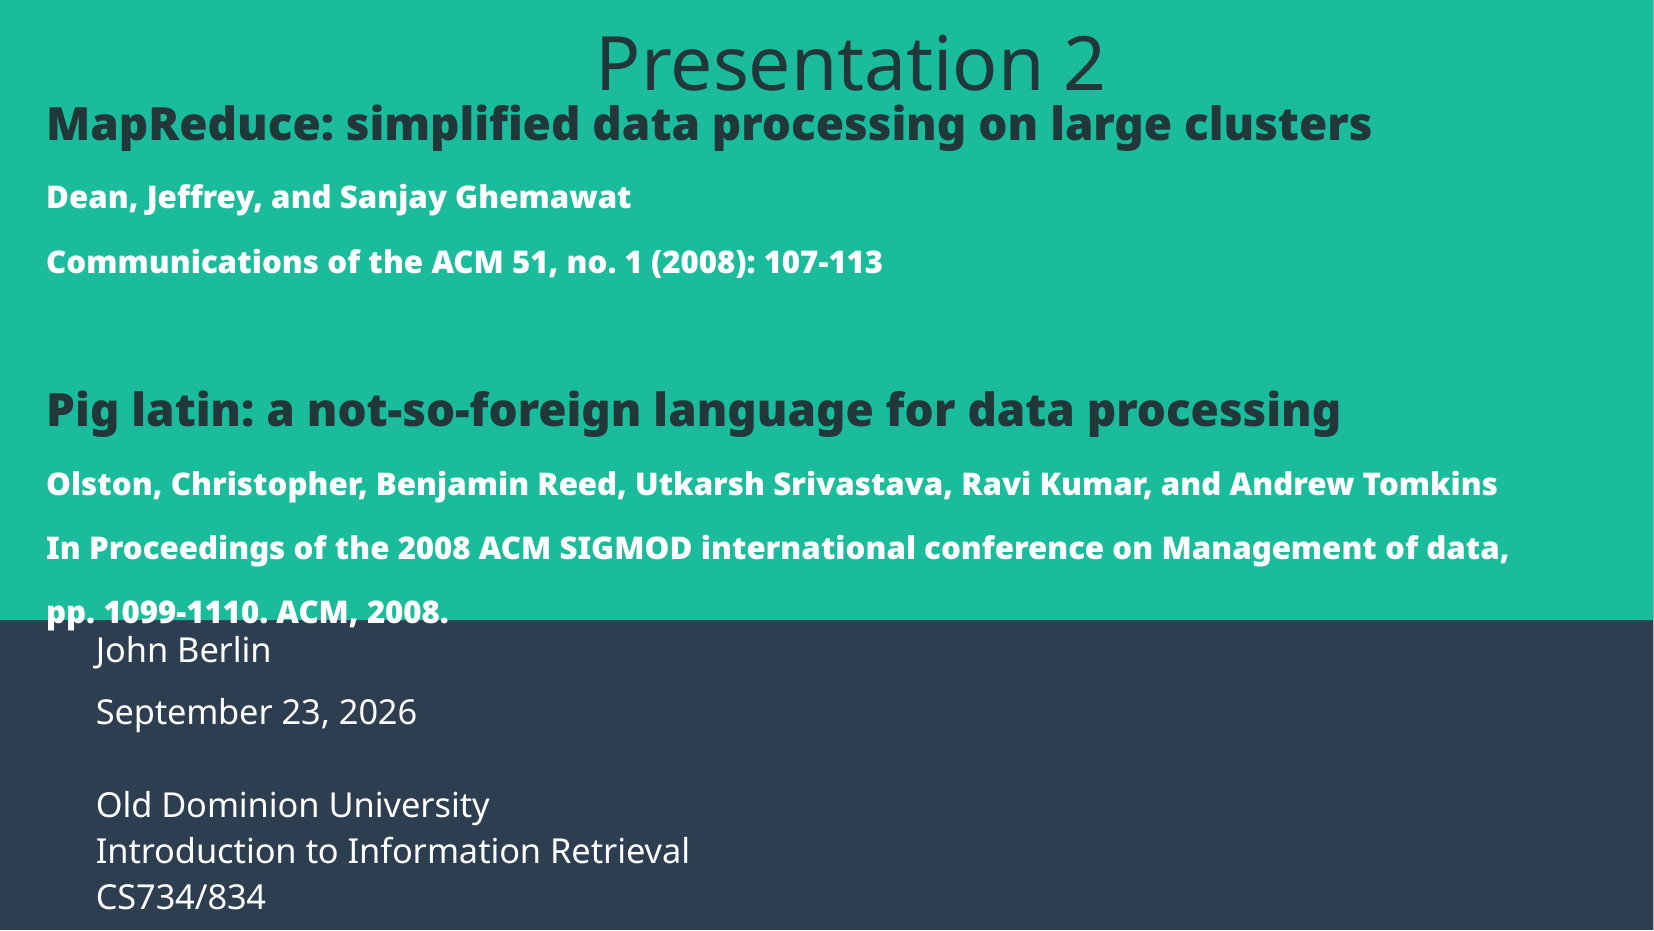

Presentation 2
# MapReduce: simplified data processing on large clusters Dean, Jeffrey, and Sanjay Ghemawat Communications of the ACM 51, no. 1 (2008): 107-113 Pig latin: a not-so-foreign language for data processing Olston, Christopher, Benjamin Reed, Utkarsh Srivastava, Ravi Kumar, and Andrew Tomkins In Proceedings of the 2008 ACM SIGMOD international conference on Management of data, pp. 1099-1110. ACM, 2008.
John Berlin
Old Dominion University
Introduction to Information Retrieval
CS734/834